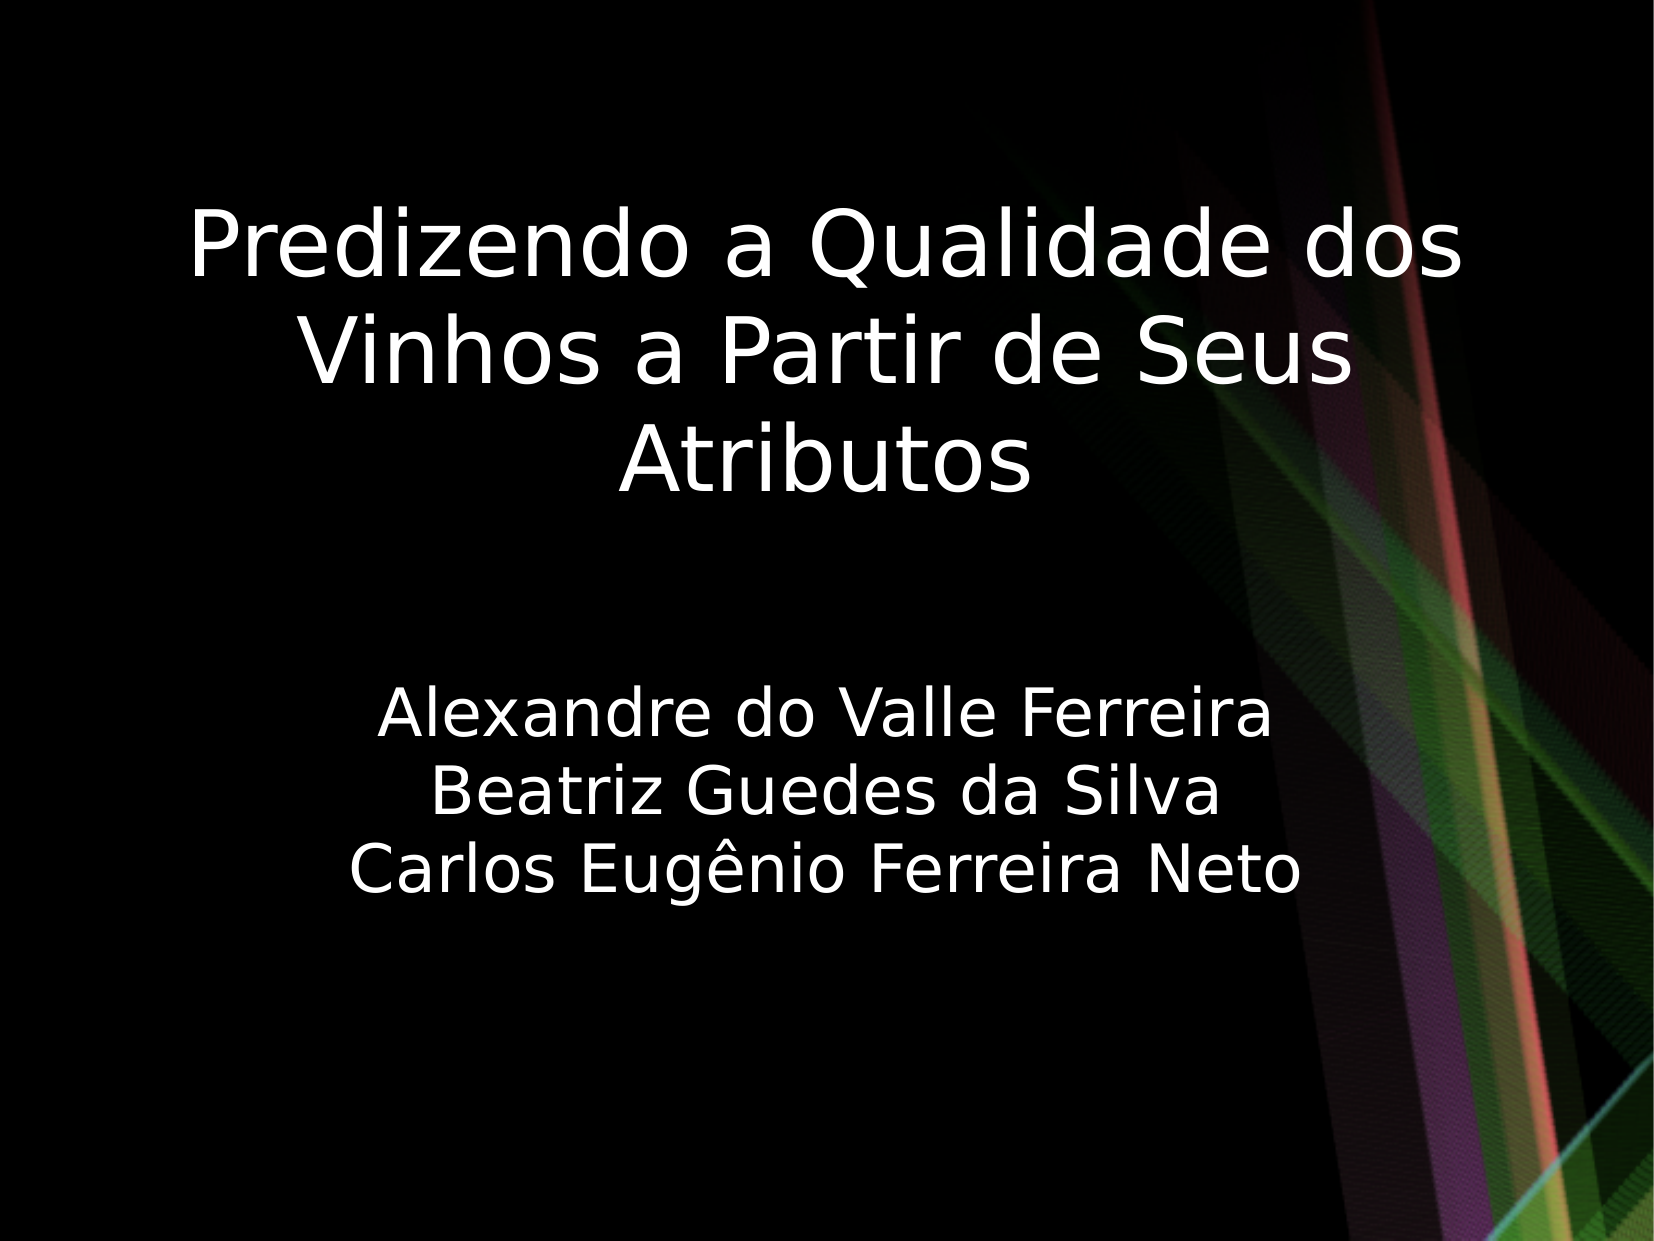

# Predizendo a Qualidade dos Vinhos a Partir de Seus Atributos
Alexandre do Valle Ferreira
Beatriz Guedes da Silva
Carlos Eugênio Ferreira Neto